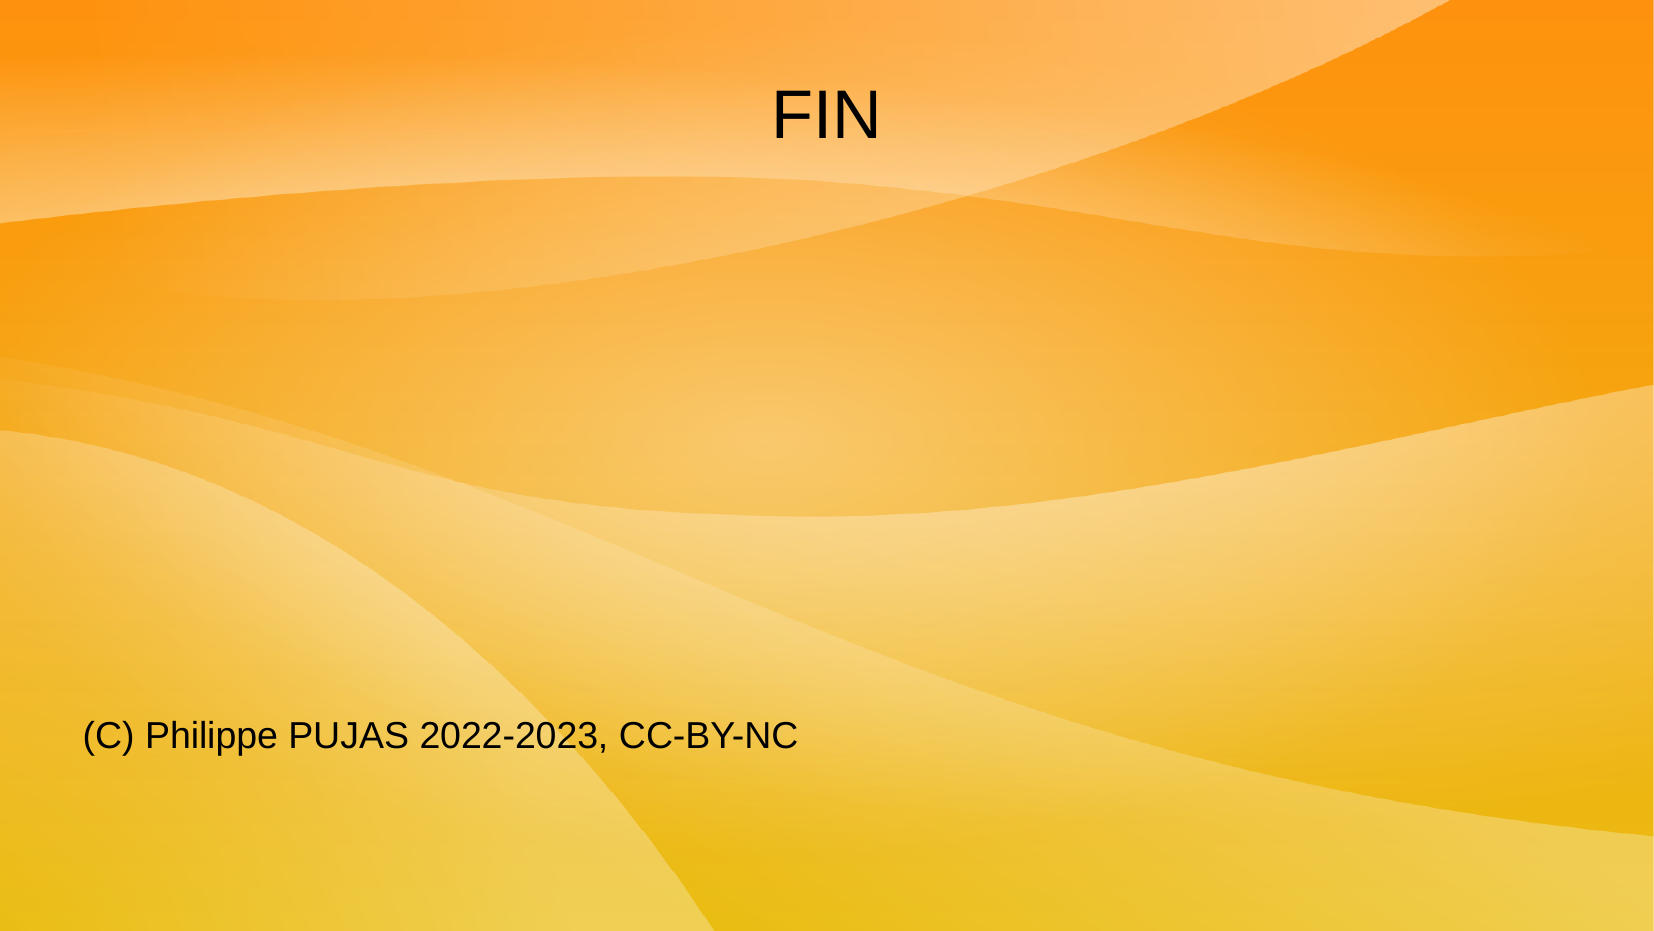

# FIN
(C) Philippe PUJAS 2022-2023, CC-BY-NC